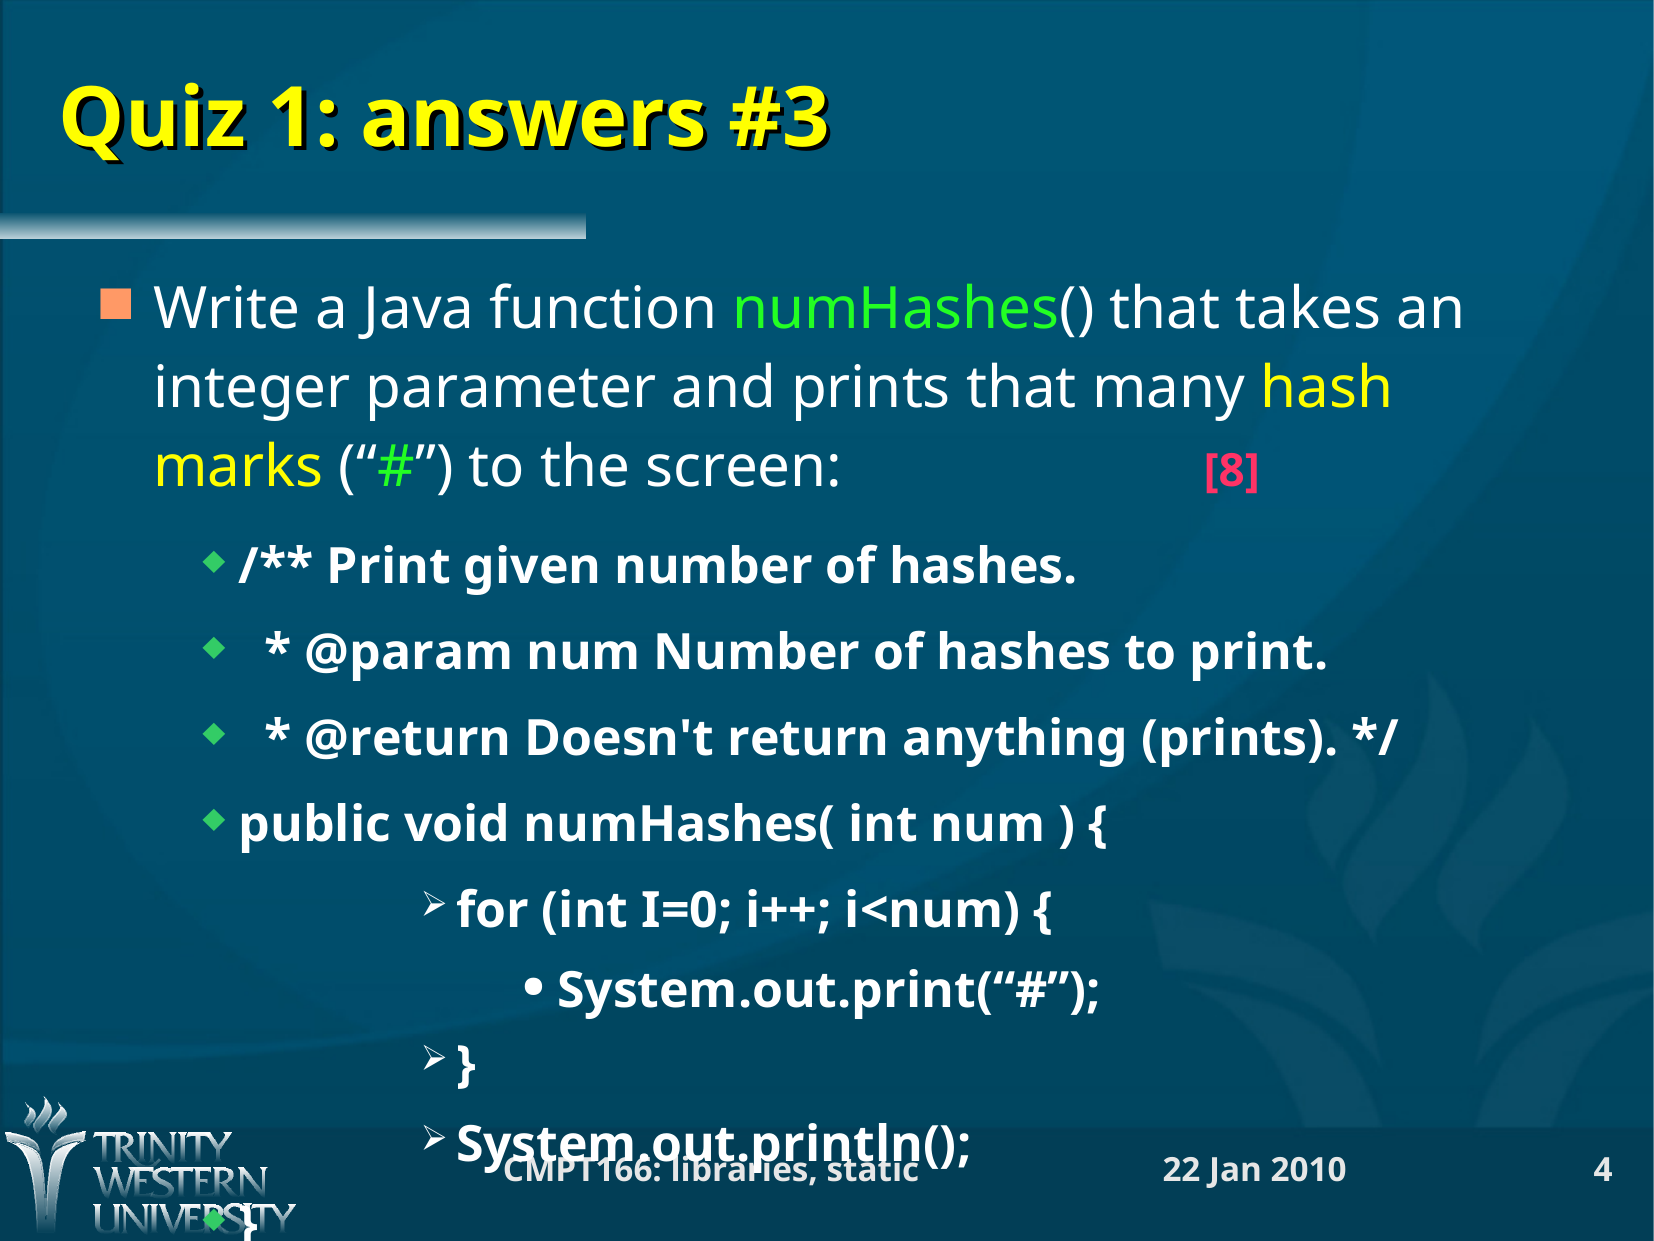

# Quiz 1: answers #3
Write a Java function numHashes() that takes an integer parameter and prints that many hash marks (“#”) to the screen:					[8]
/** Print given number of hashes.
 * @param num Number of hashes to print.
 * @return Doesn't return anything (prints). */
public void numHashes( int num ) {
for (int I=0; i++; i<num) {
System.out.print(“#”);
}
System.out.println();
}
CMPT166: libraries, static
22 Jan 2010
4